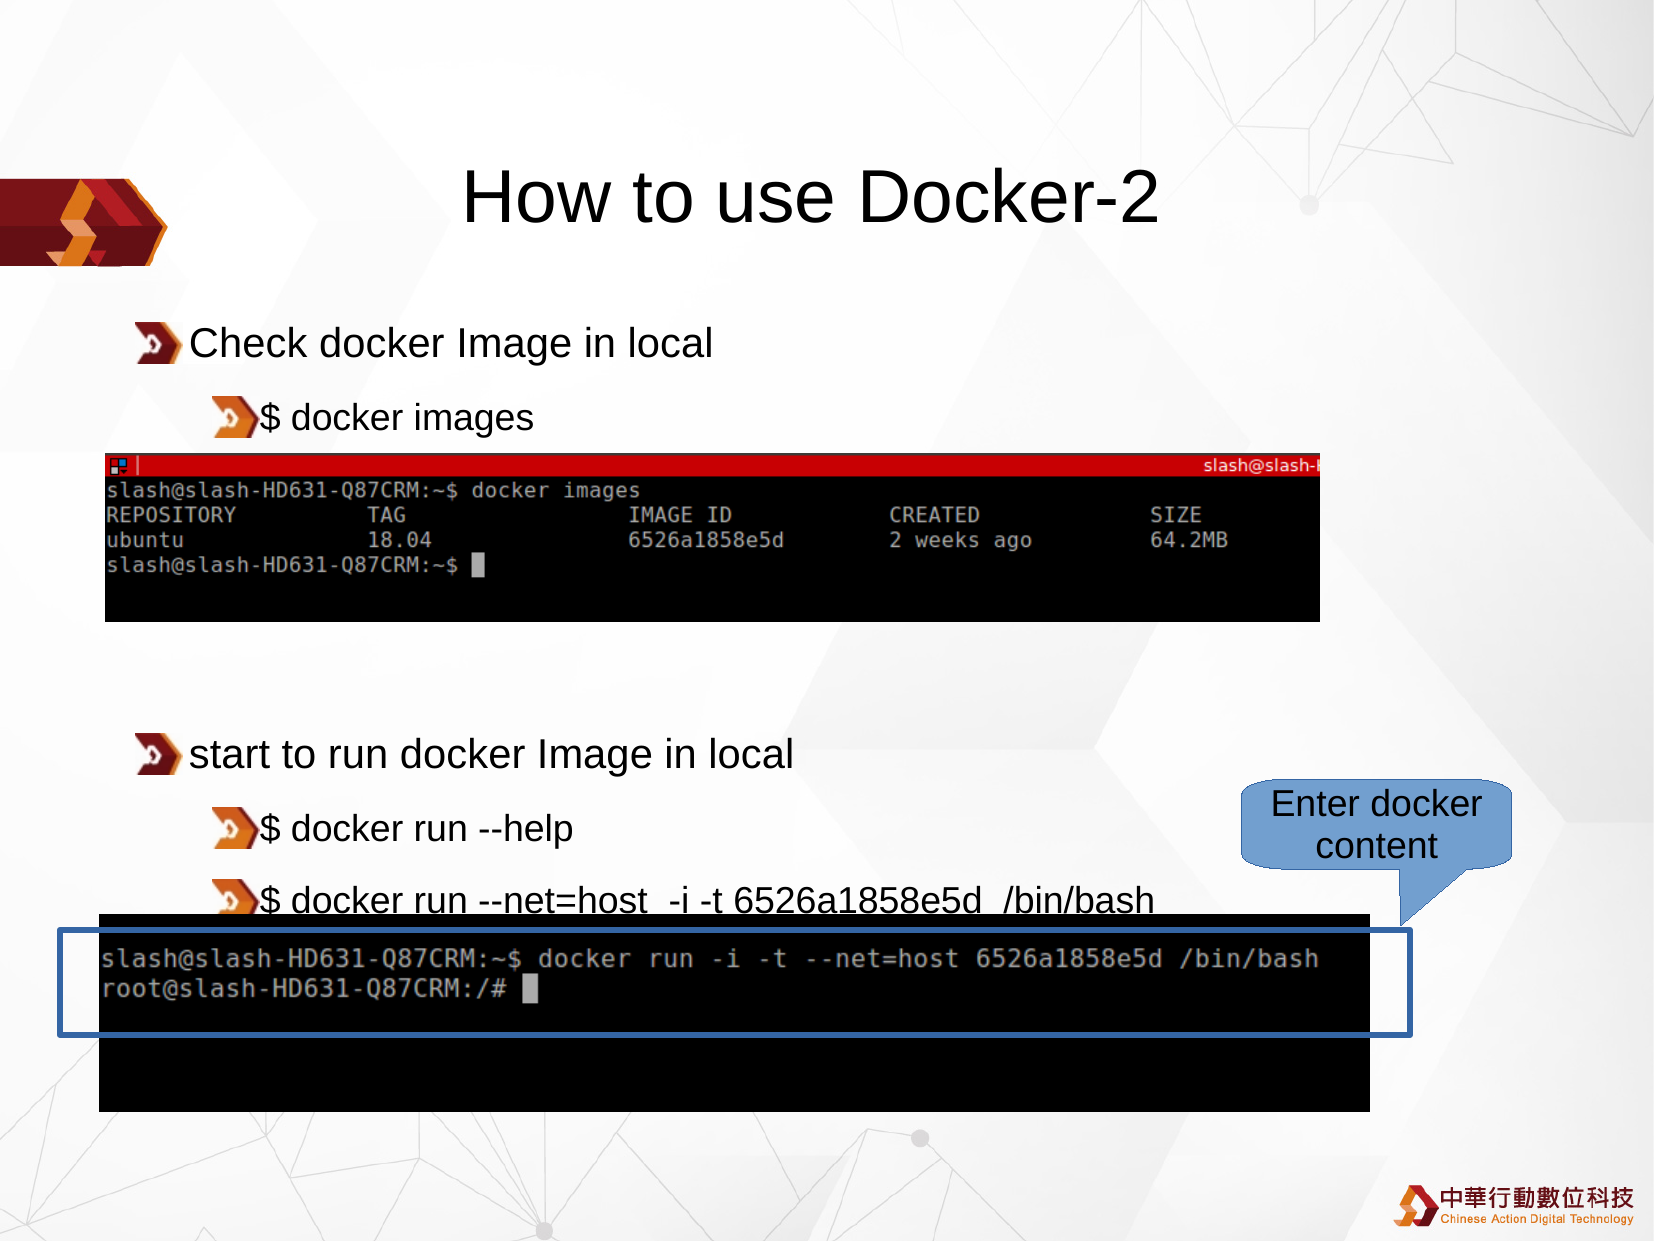

# How to use Docker-2
Check docker Image in local
$ docker images
start to run docker Image in local
$ docker run --help
$ docker run --net=host -i -t 6526a1858e5d /bin/bash
Enter docker
content